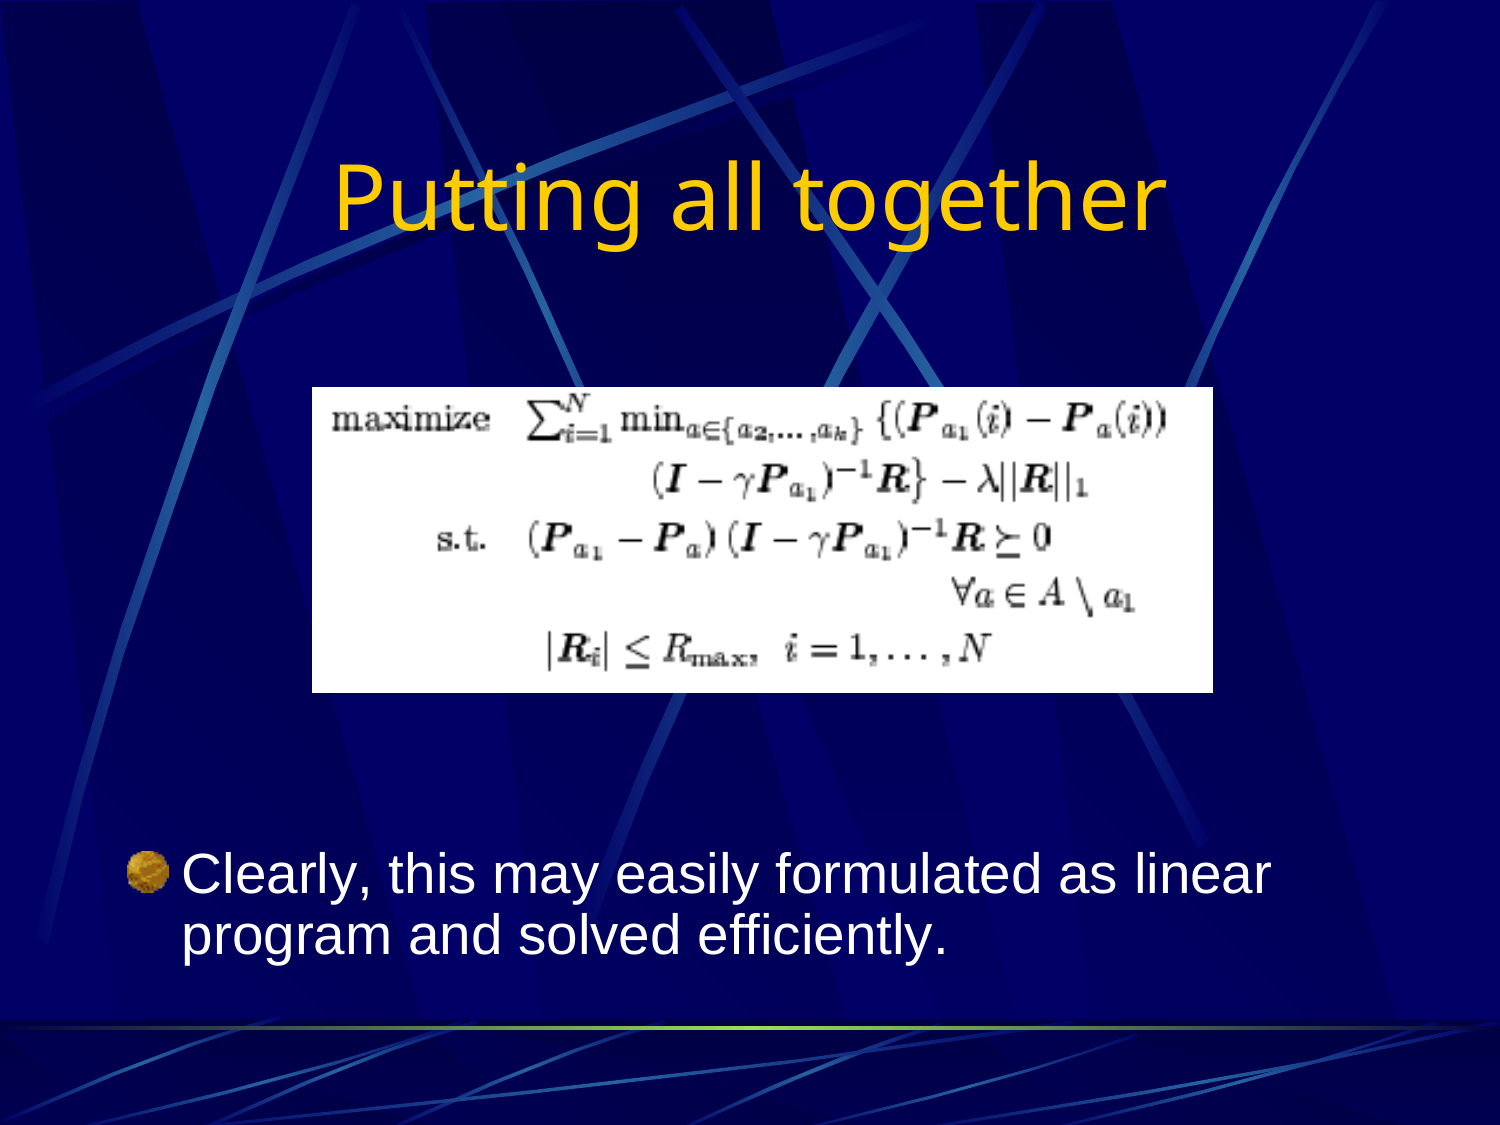

# Putting all together
Clearly, this may easily formulated as linear program and solved efficiently.